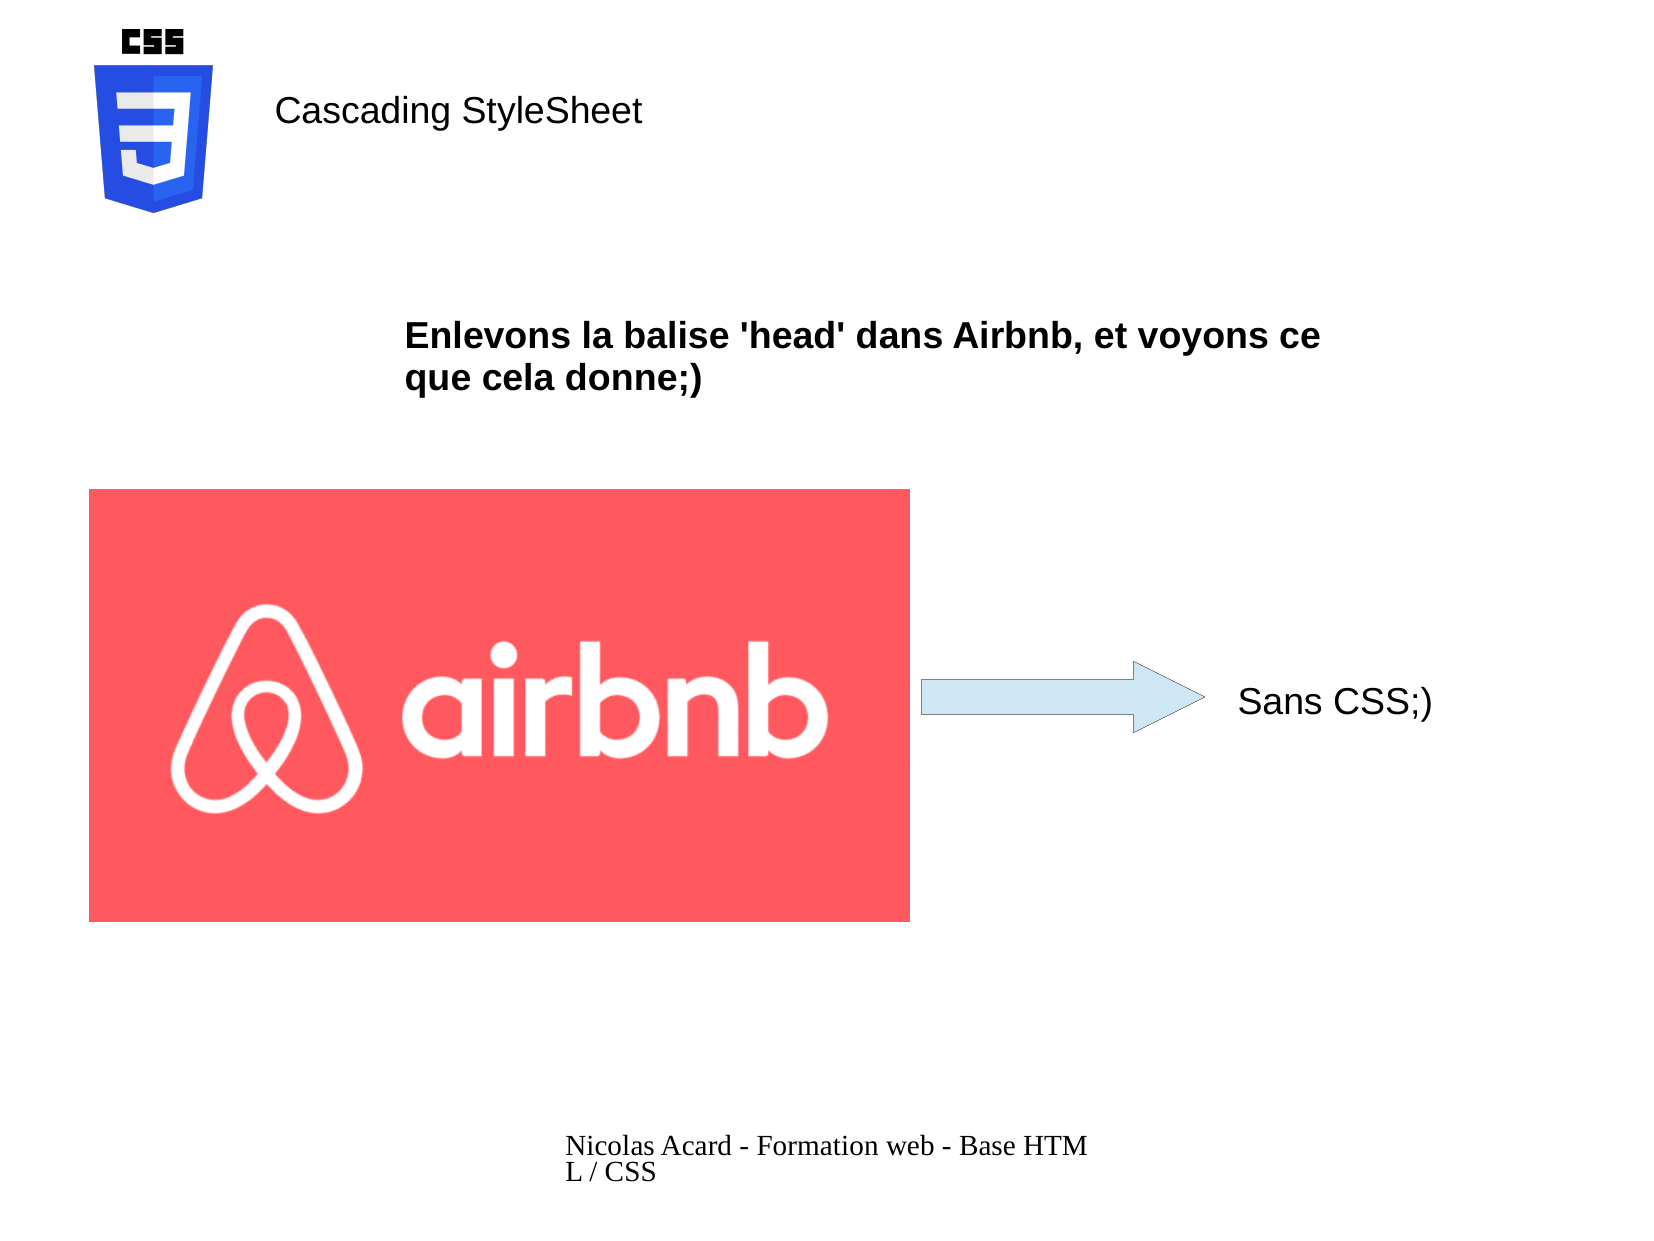

Cascading StyleSheet
Enlevons la balise 'head' dans Airbnb, et voyons ce que cela donne;)
Sans CSS;)
Nicolas Acard - Formation web - Base HTML / CSS